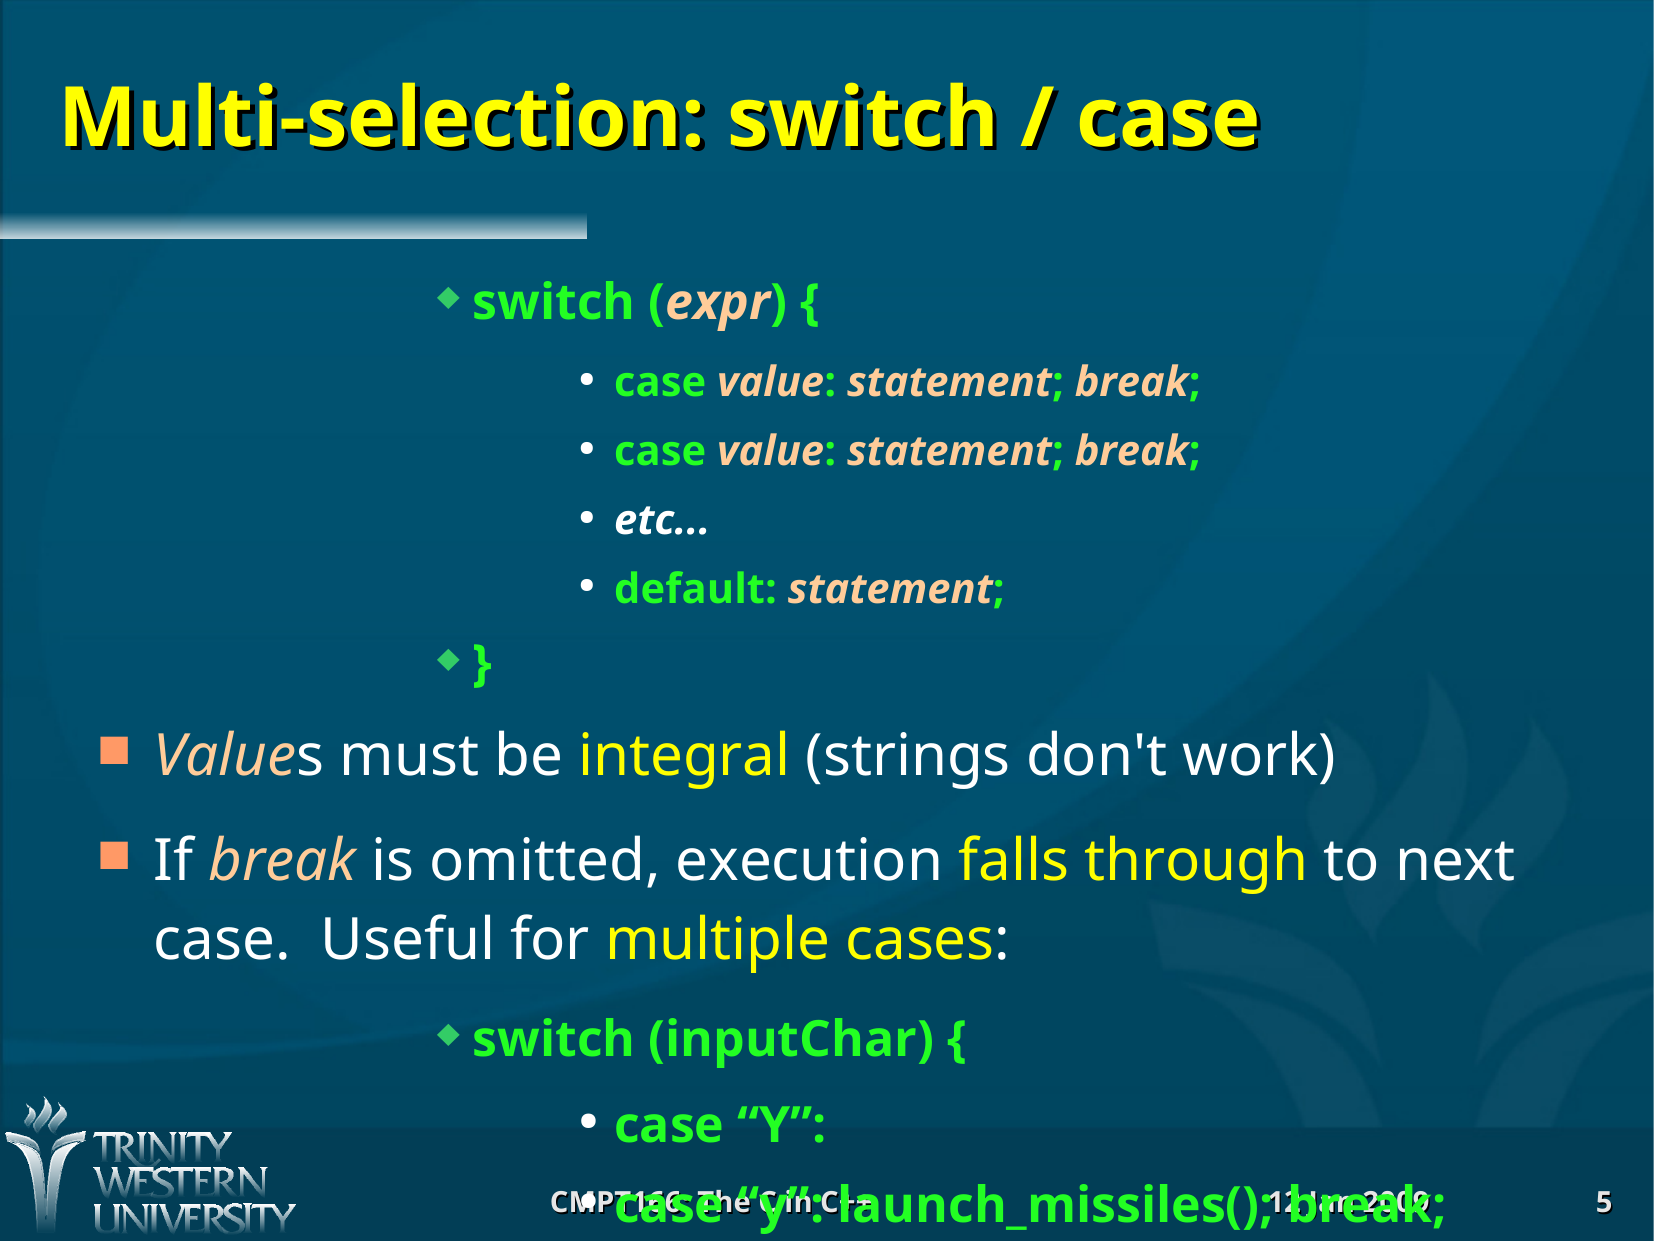

# Multi-selection: switch / case
switch (expr) {
case value: statement; break;
case value: statement; break;
etc...
default: statement;
}
Values must be integral (strings don't work)
If break is omitted, execution falls through to next case. Useful for multiple cases:
switch (inputChar) {
case “Y”:
case “y”: launch_missiles(); break;
}
CMPT166: The C in C++
12 Jan 2009
5